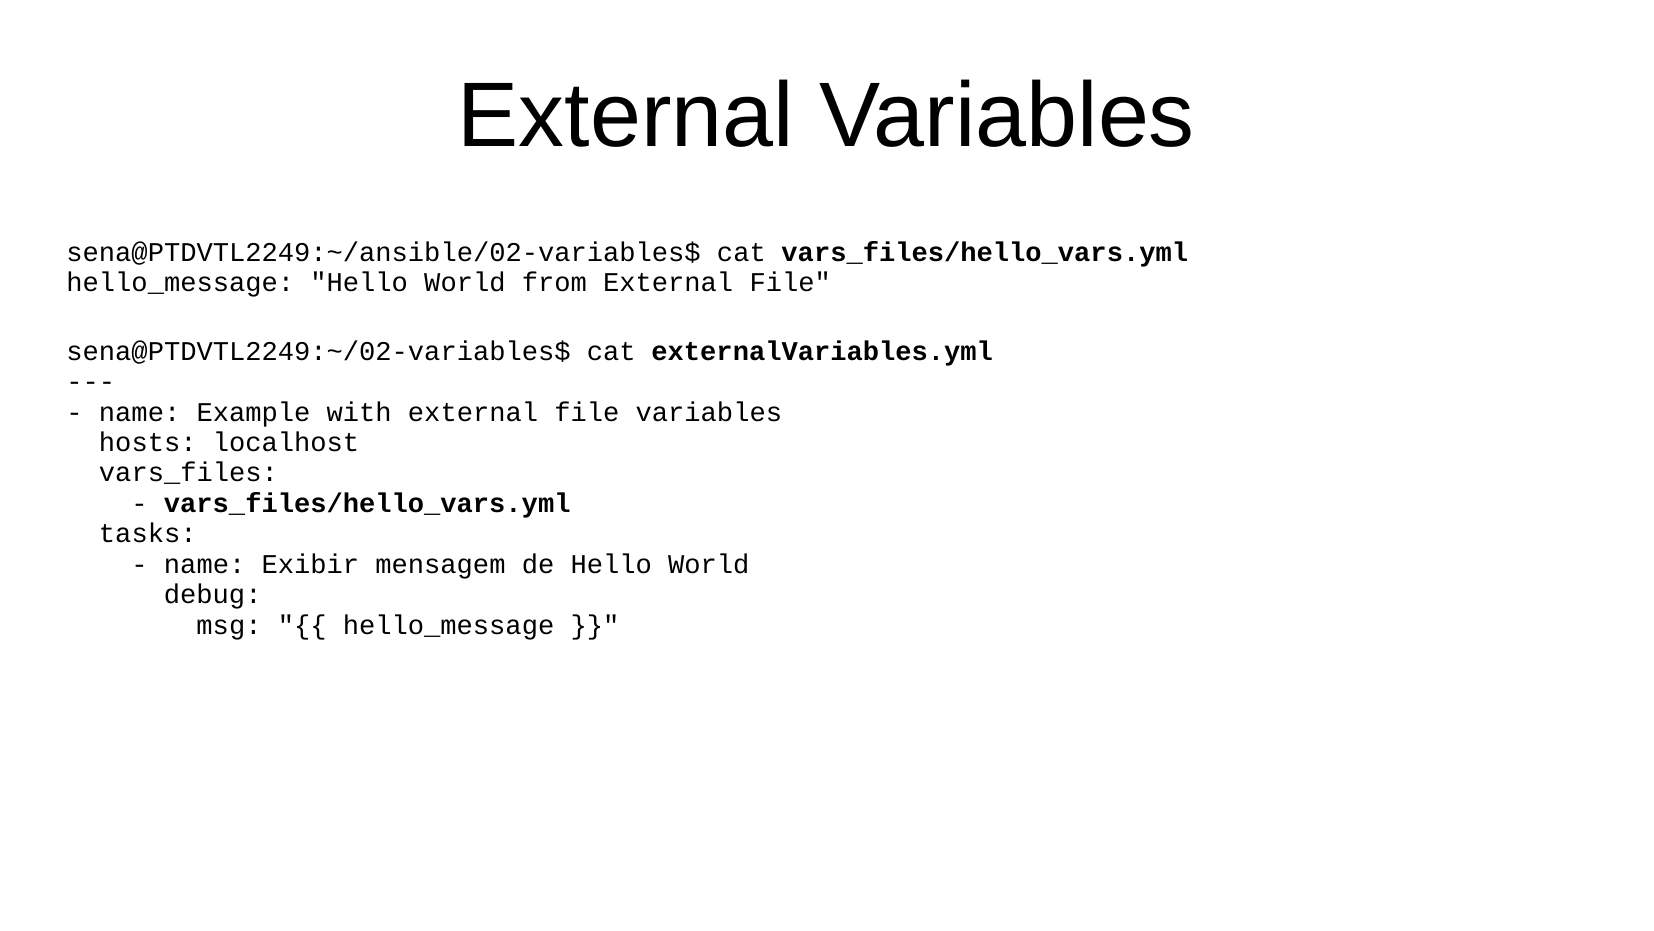

# External Variables
sena@PTDVTL2249:~/ansible/02-variables$ cat vars_files/hello_vars.yml
hello_message: "Hello World from External File"
sena@PTDVTL2249:~/02-variables$ cat externalVariables.yml
---
- name: Example with external file variables
 hosts: localhost
 vars_files:
 - vars_files/hello_vars.yml
 tasks:
 - name: Exibir mensagem de Hello World
 debug:
 msg: "{{ hello_message }}"